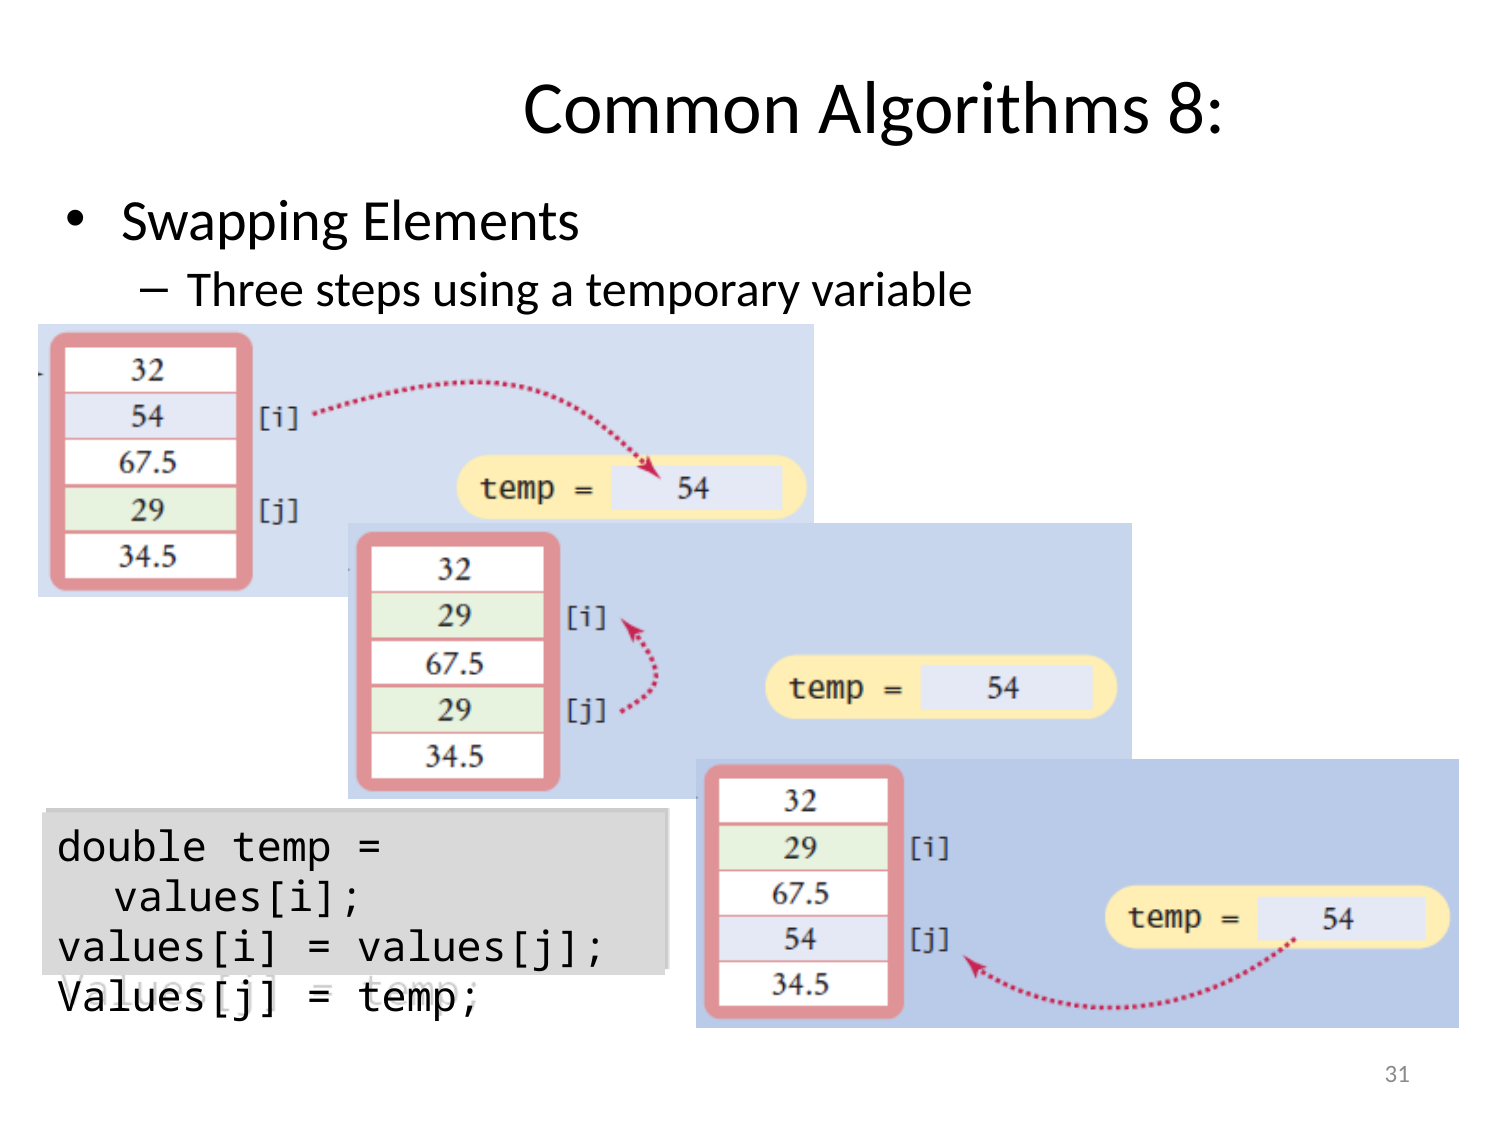

# Common Algorithms 8:
Swapping Elements
Three steps using a temporary variable
double temp = values[i];
values[i] = values[j];
Values[j] = temp;